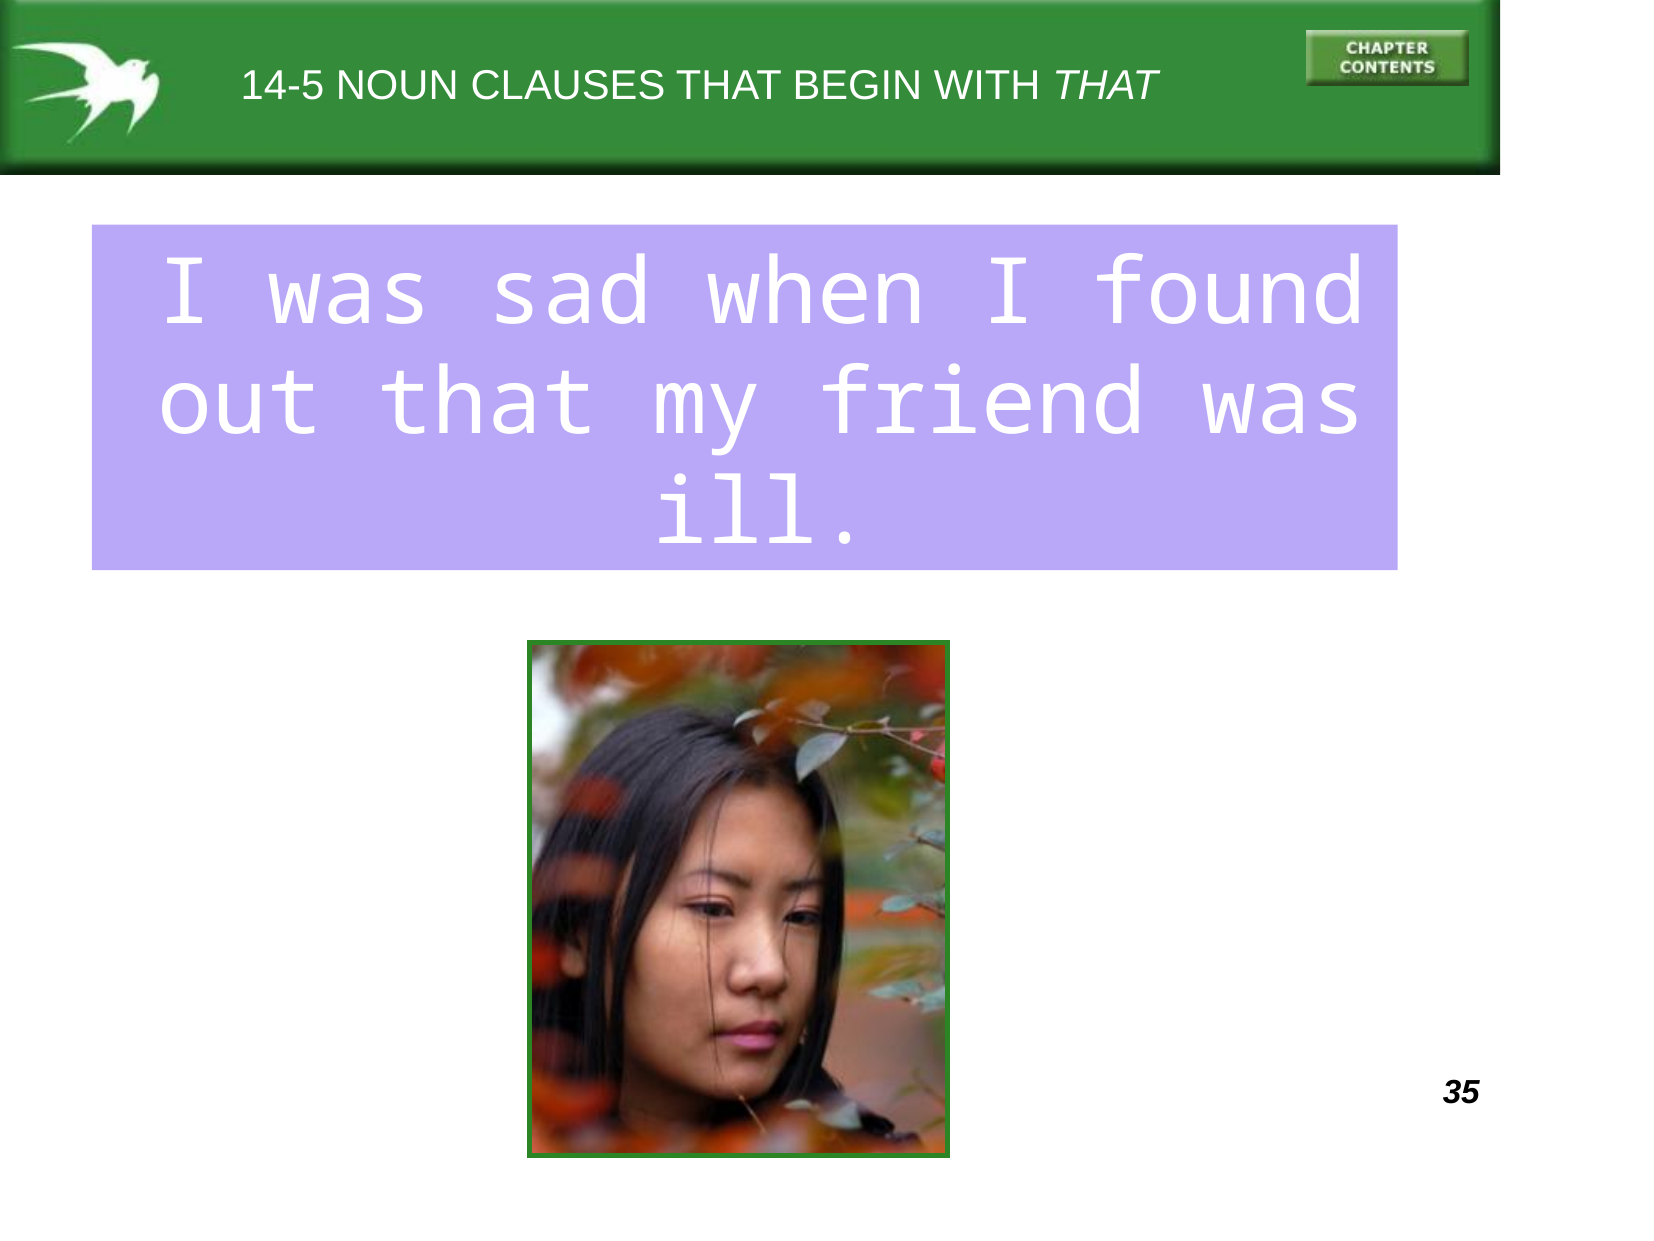

14-5 NOUN CLAUSES THAT BEGIN WITH THAT
I was sad when I found
out that my friend was ill.